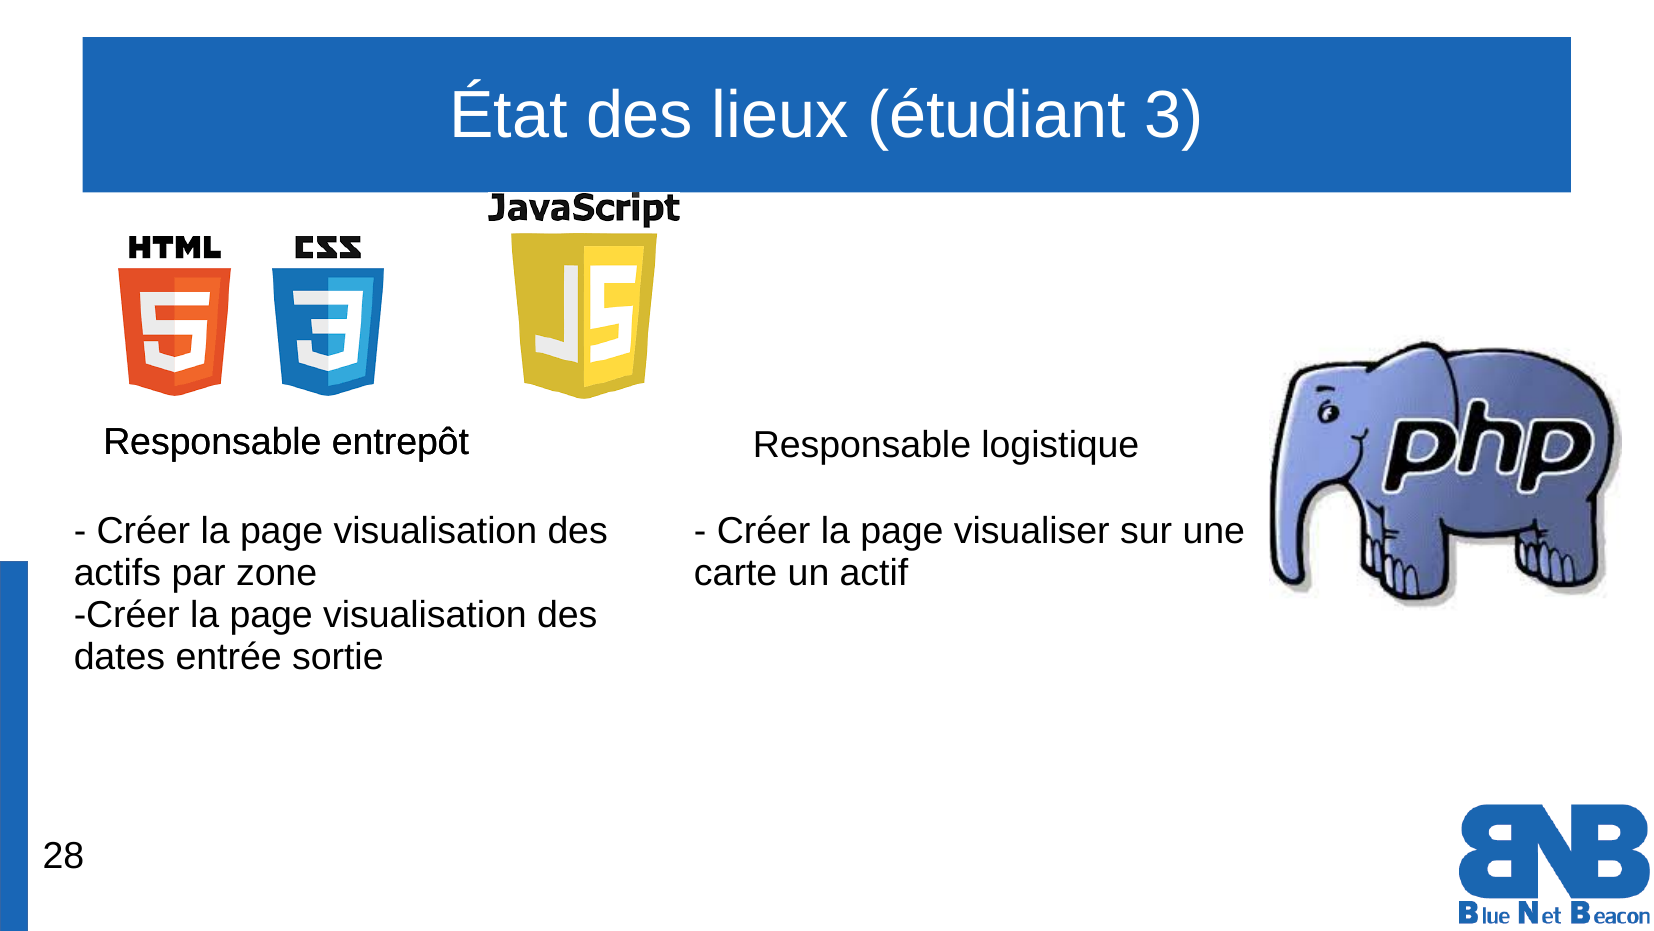

# État des lieux (étudiant 3)
Responsable entrepôt
Responsable entrepôt
Responsable logistique
- Créer la page visualisation des actifs par zone
-Créer la page visualisation des dates entrée sortie
- Créer la page visualiser sur une carte un actif